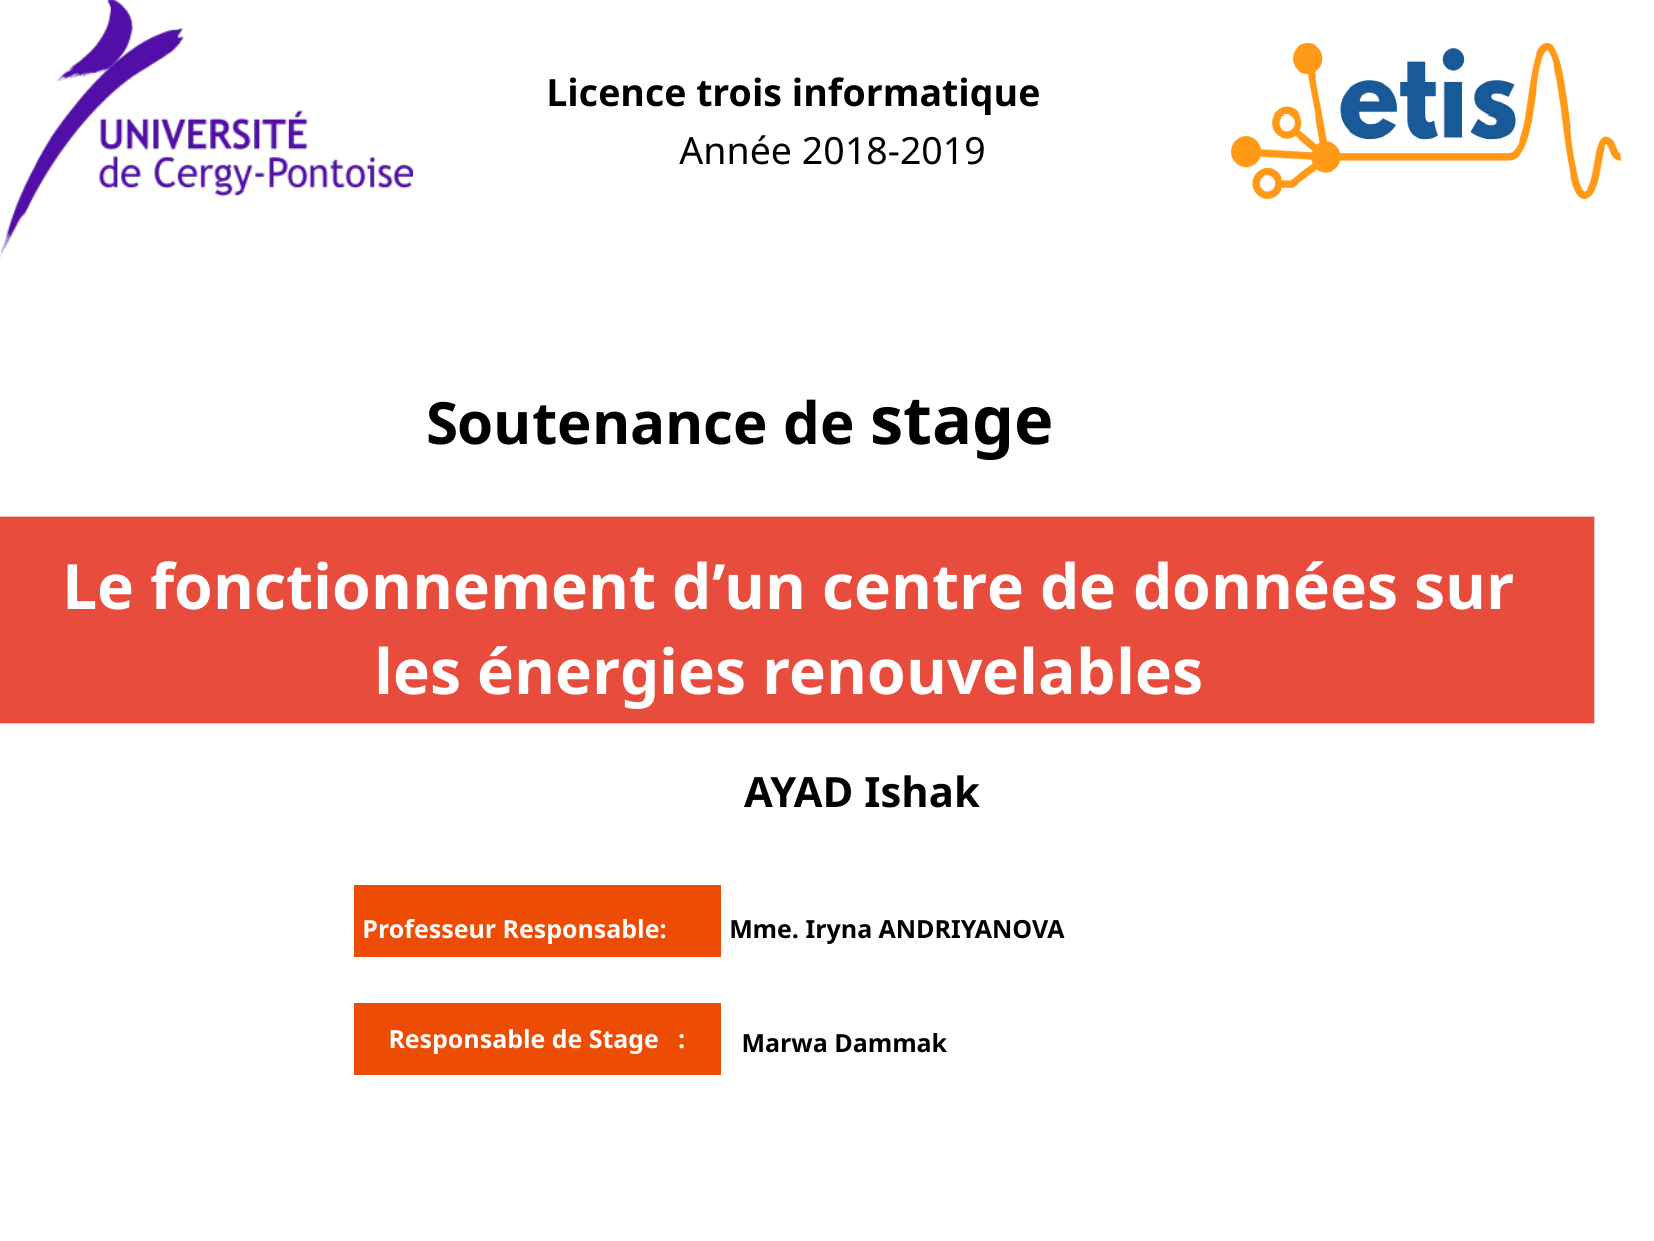

# DE
Licence trois informatique
Année 2018-2019
Soutenance de stage
Le fonctionnement d’un centre de données sur les énergies renouvelables
AYAD Ishak
Professeur Responsable:
Mme. Iryna ANDRIYANOVA
Responsable de Stage  :
Marwa Dammak